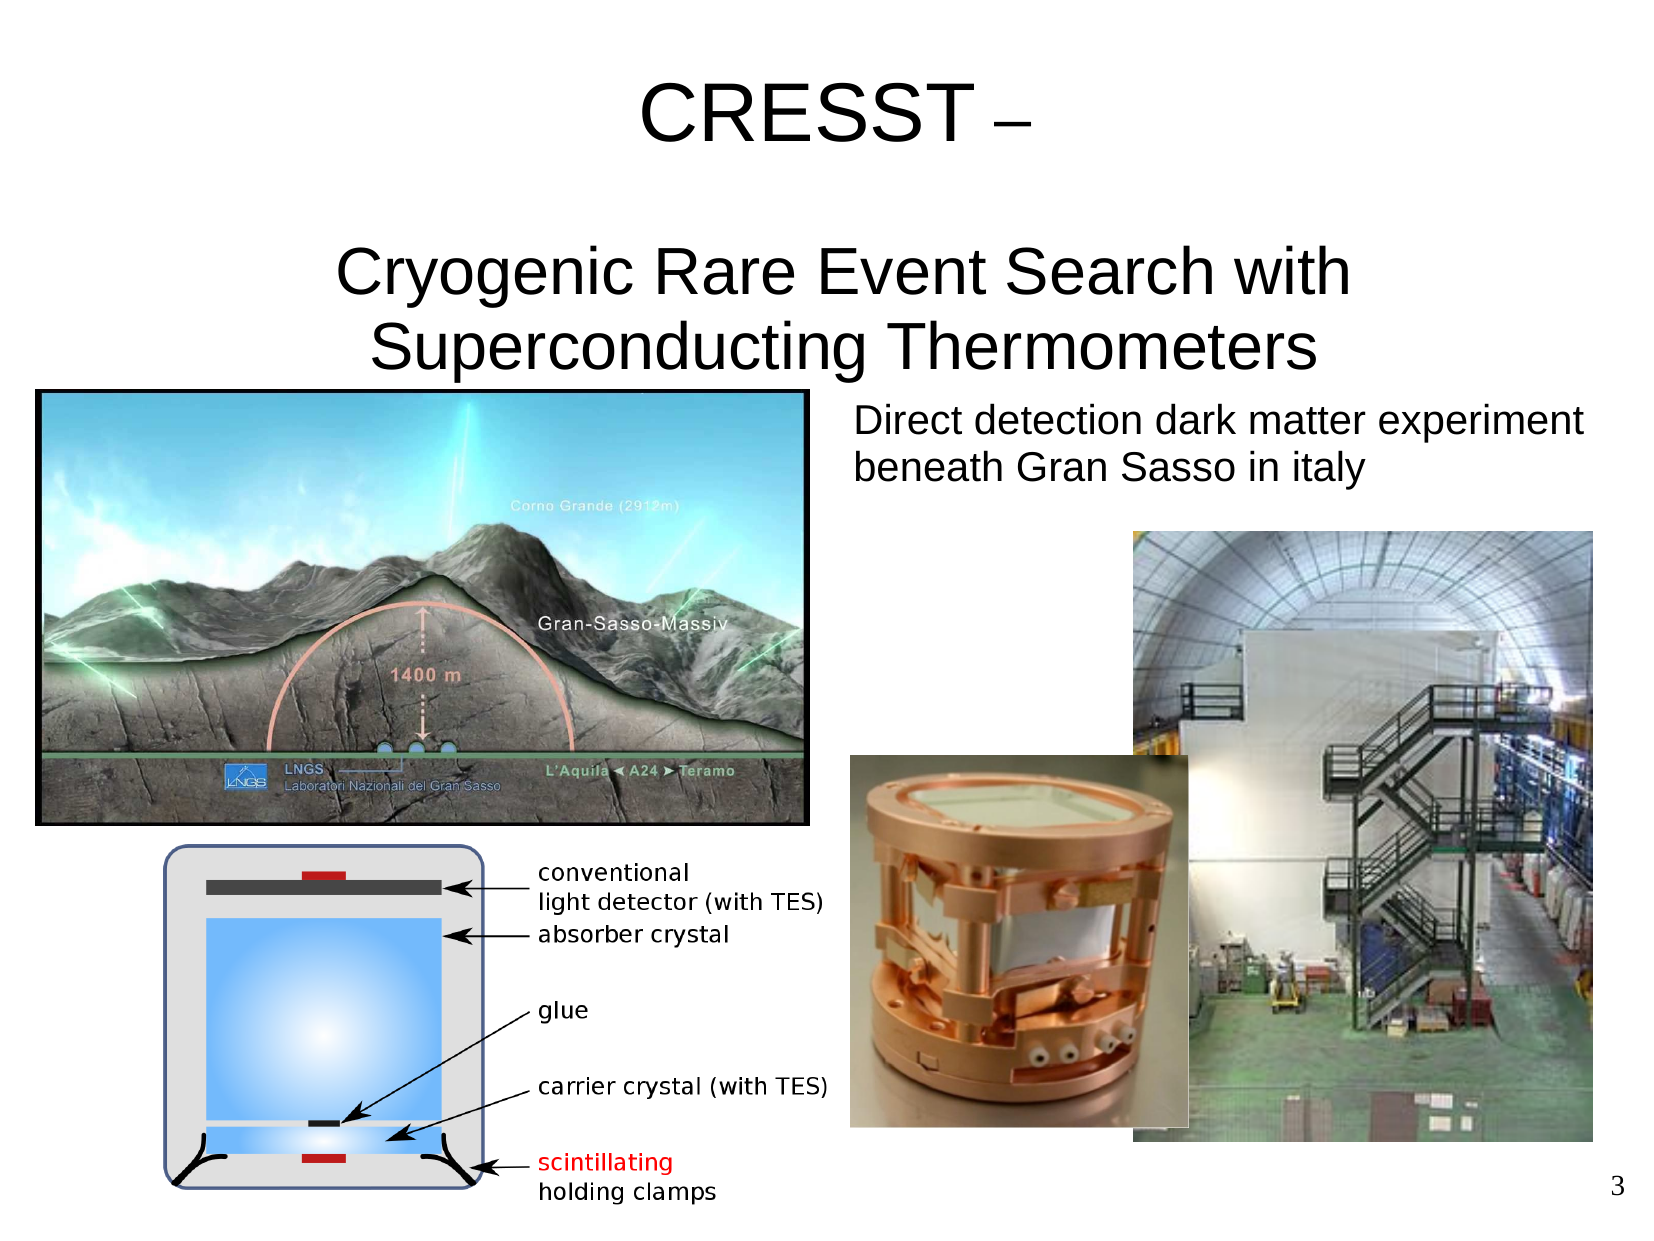

CRESST –
Cryogenic Rare Event Search with Superconducting Thermometers
Direct detection dark matter experiment
beneath Gran Sasso in italy
3